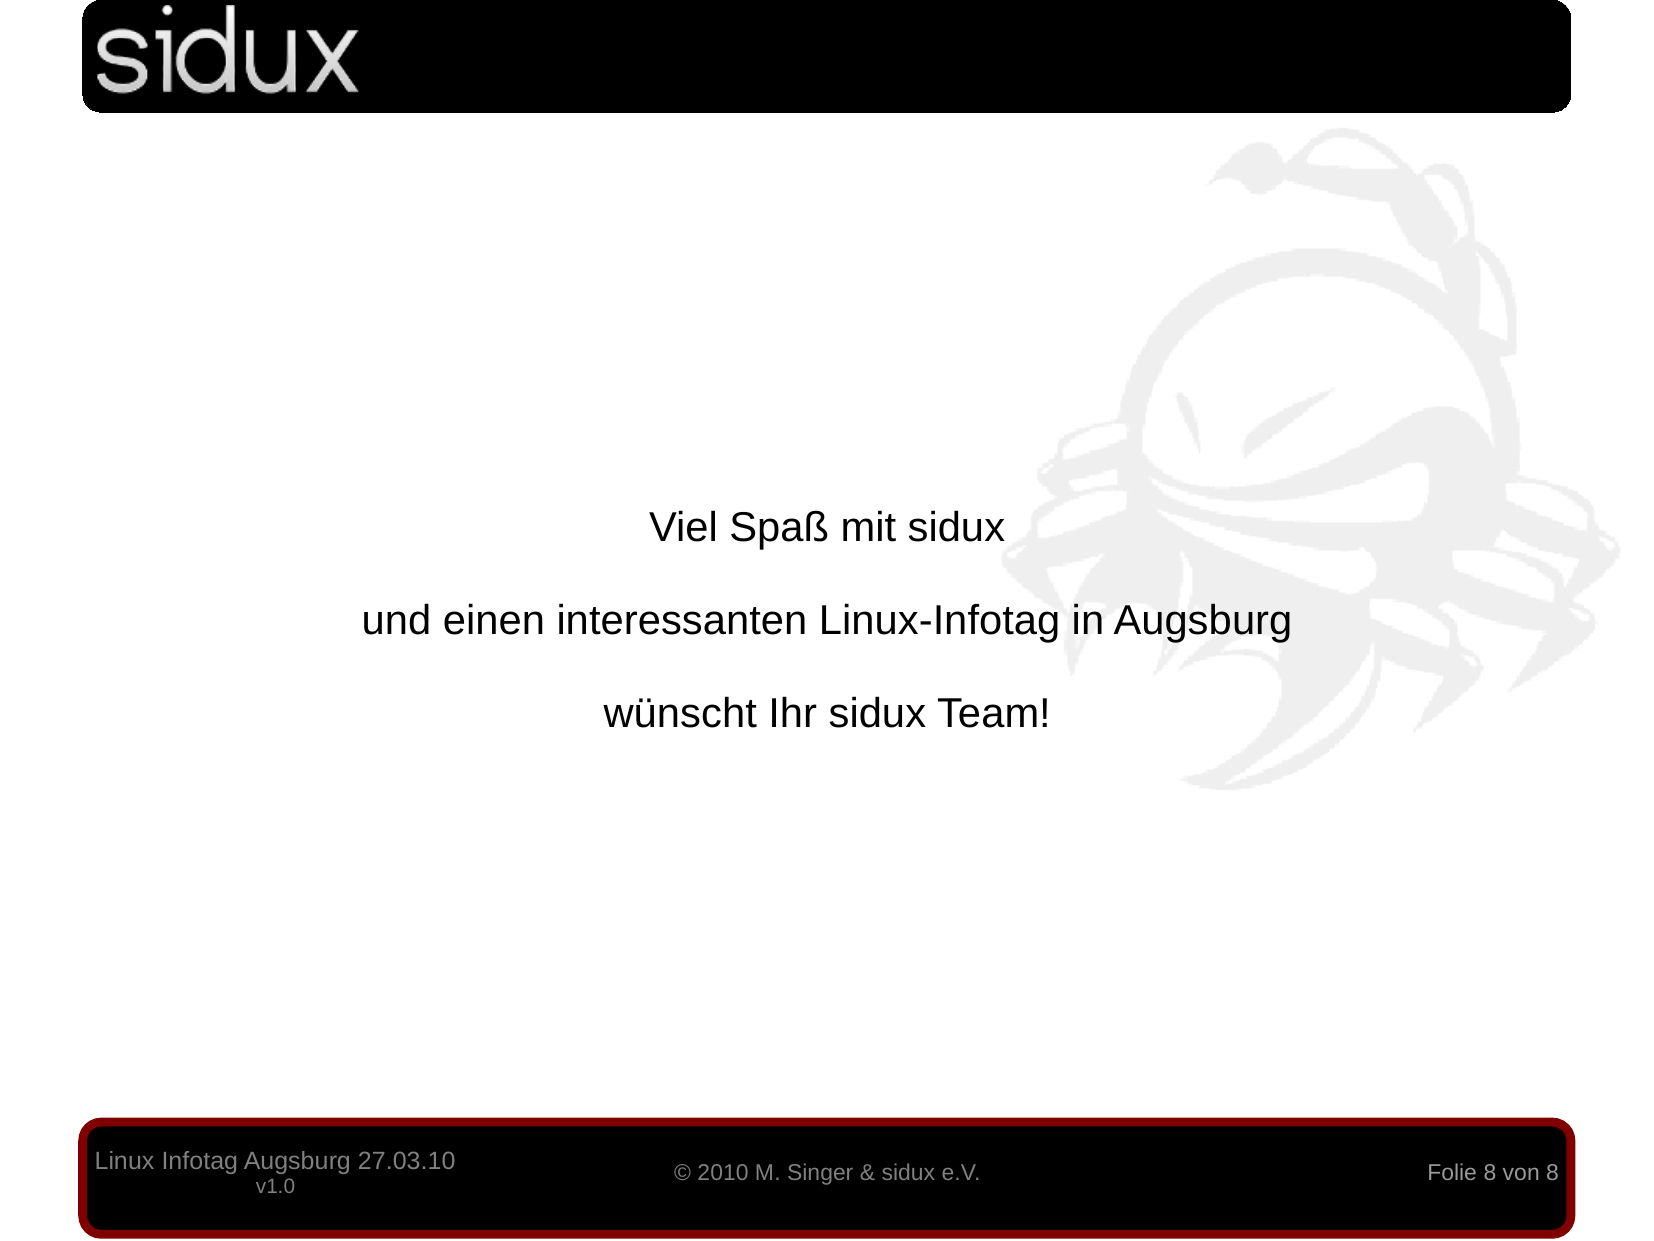

Viel Spaß mit sidux
und einen interessanten Linux-Infotag in Augsburg
wünscht Ihr sidux Team!